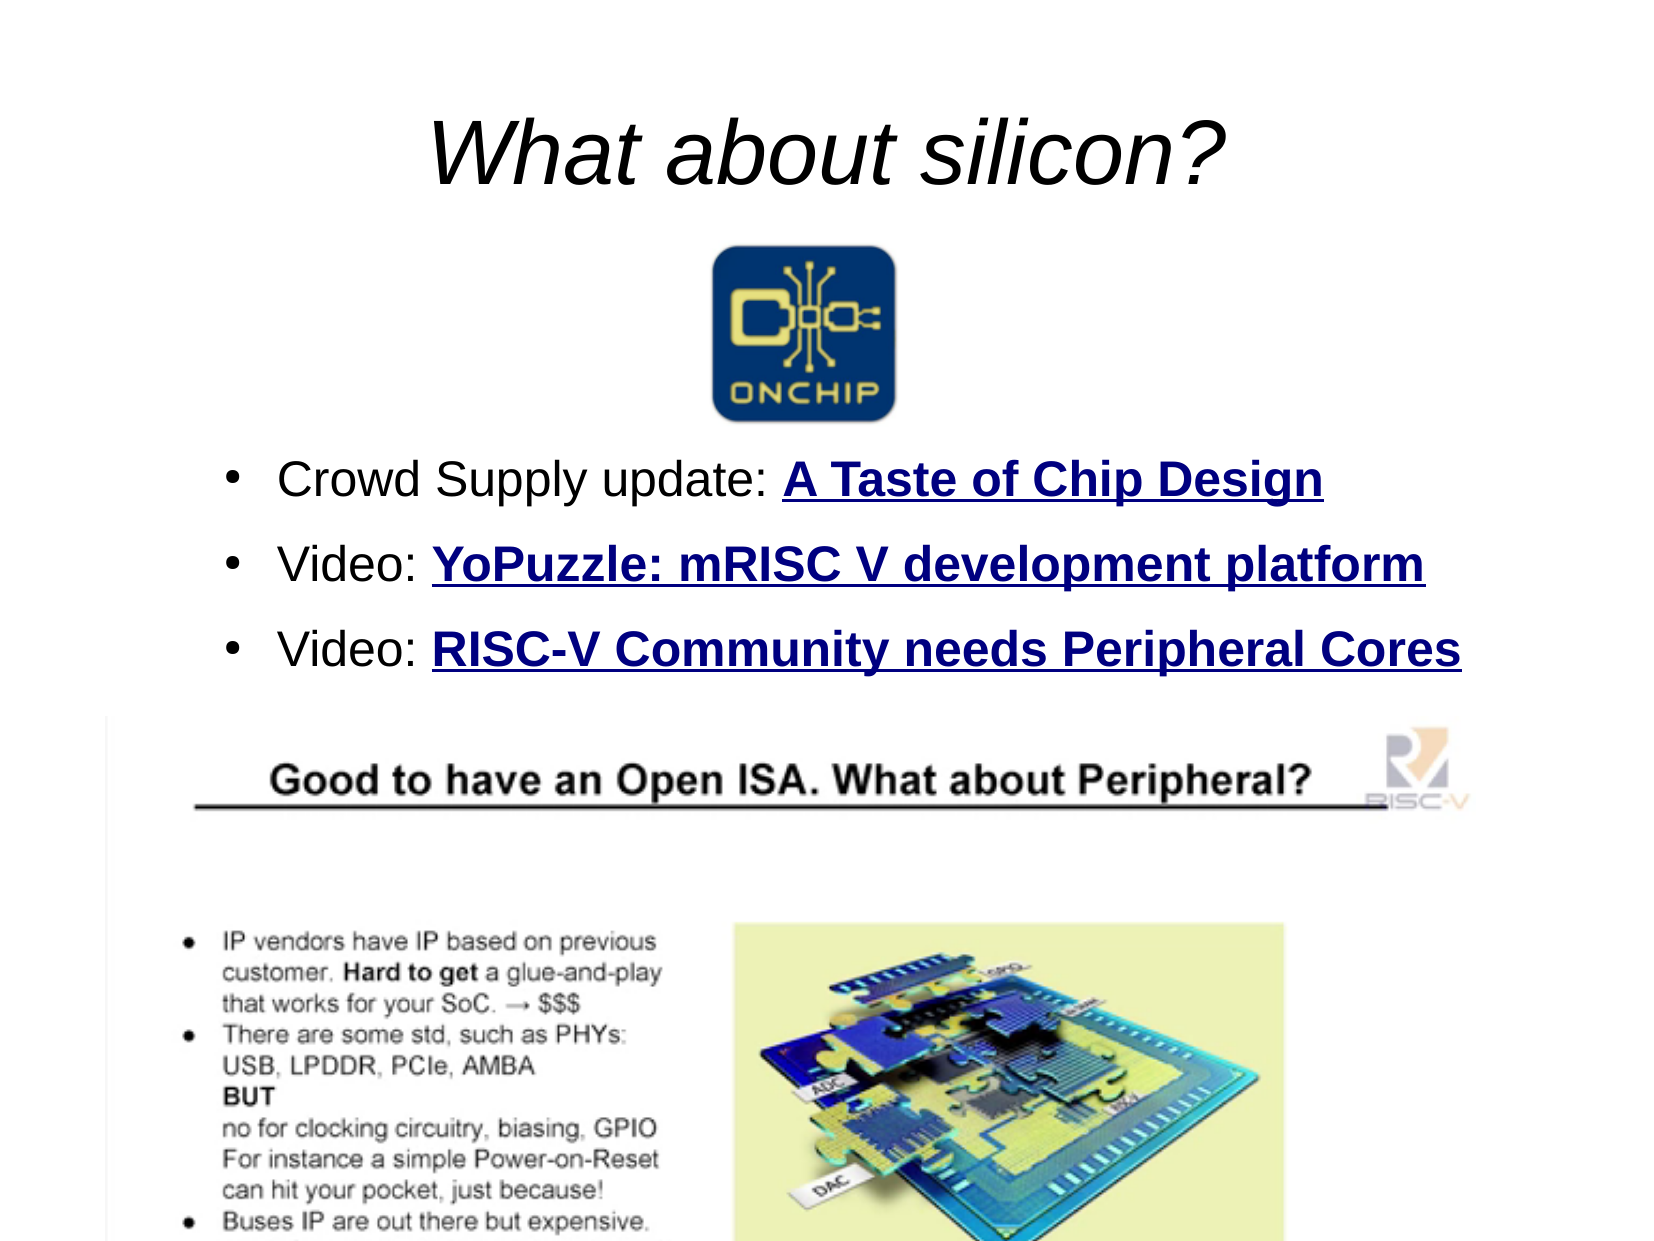

# What about silicon?
Crowd Supply update: A Taste of Chip Design
Video: YoPuzzle: mRISC V development platform
Video: RISC-V Community needs Peripheral Cores